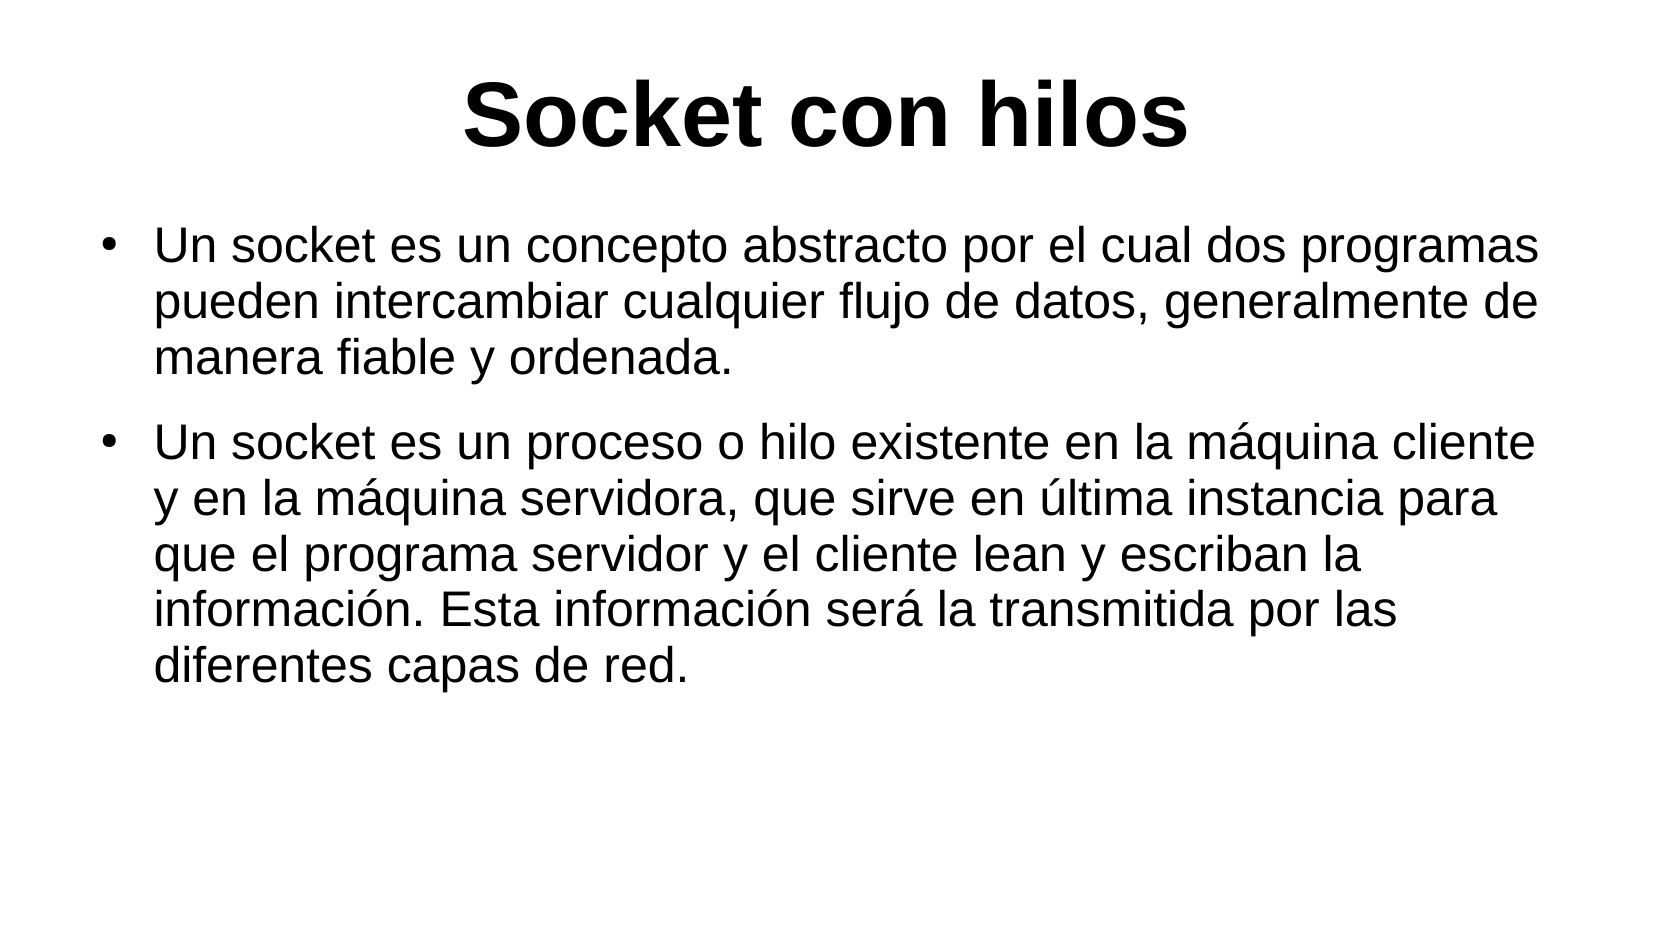

# Socket con hilos
Un socket es un concepto abstracto por el cual dos programas pueden intercambiar cualquier flujo de datos, generalmente de manera fiable y ordenada.
Un socket es un proceso o hilo existente en la máquina cliente y en la máquina servidora, que sirve en última instancia para que el programa servidor y el cliente lean y escriban la información. Esta información será la transmitida por las diferentes capas de red.